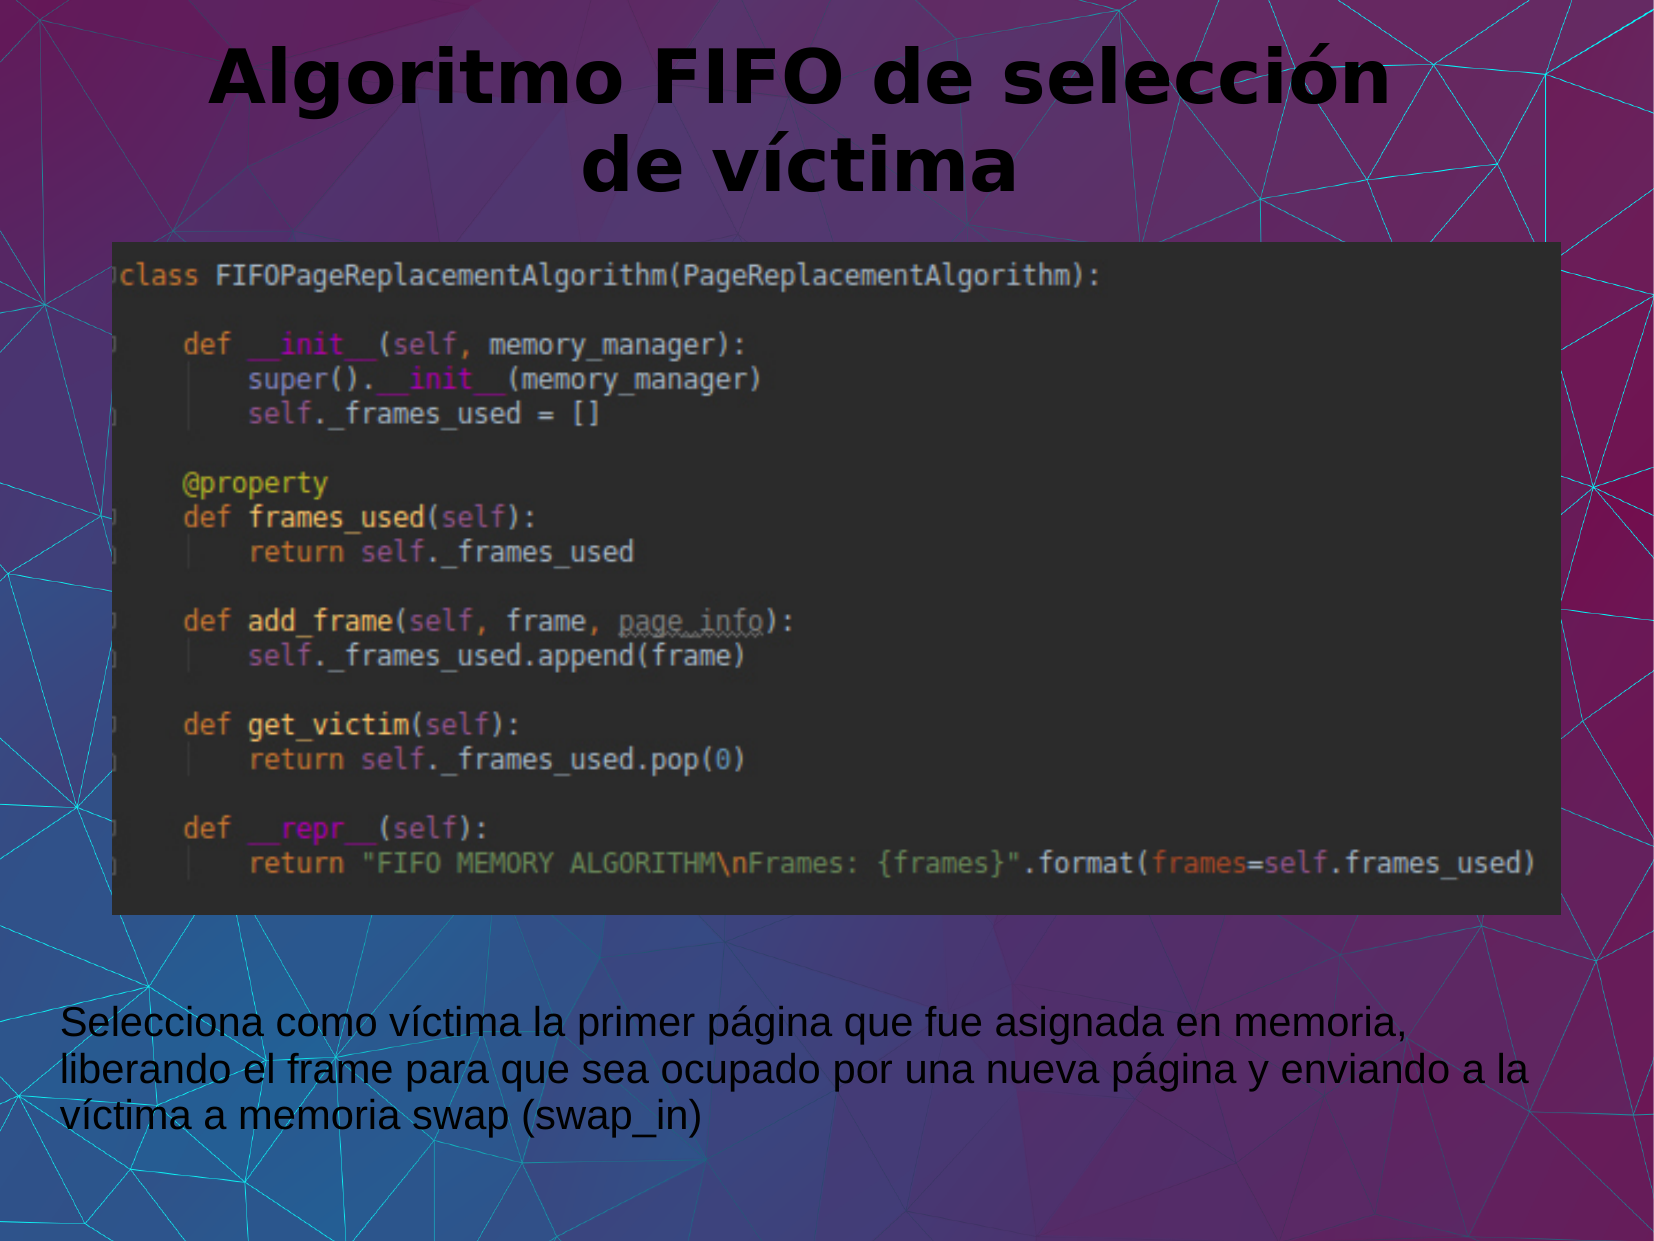

# Algoritmo FIFO de selección de víctima
Selecciona como víctima la primer página que fue asignada en memoria, liberando el frame para que sea ocupado por una nueva página y enviando a la víctima a memoria swap (swap_in)